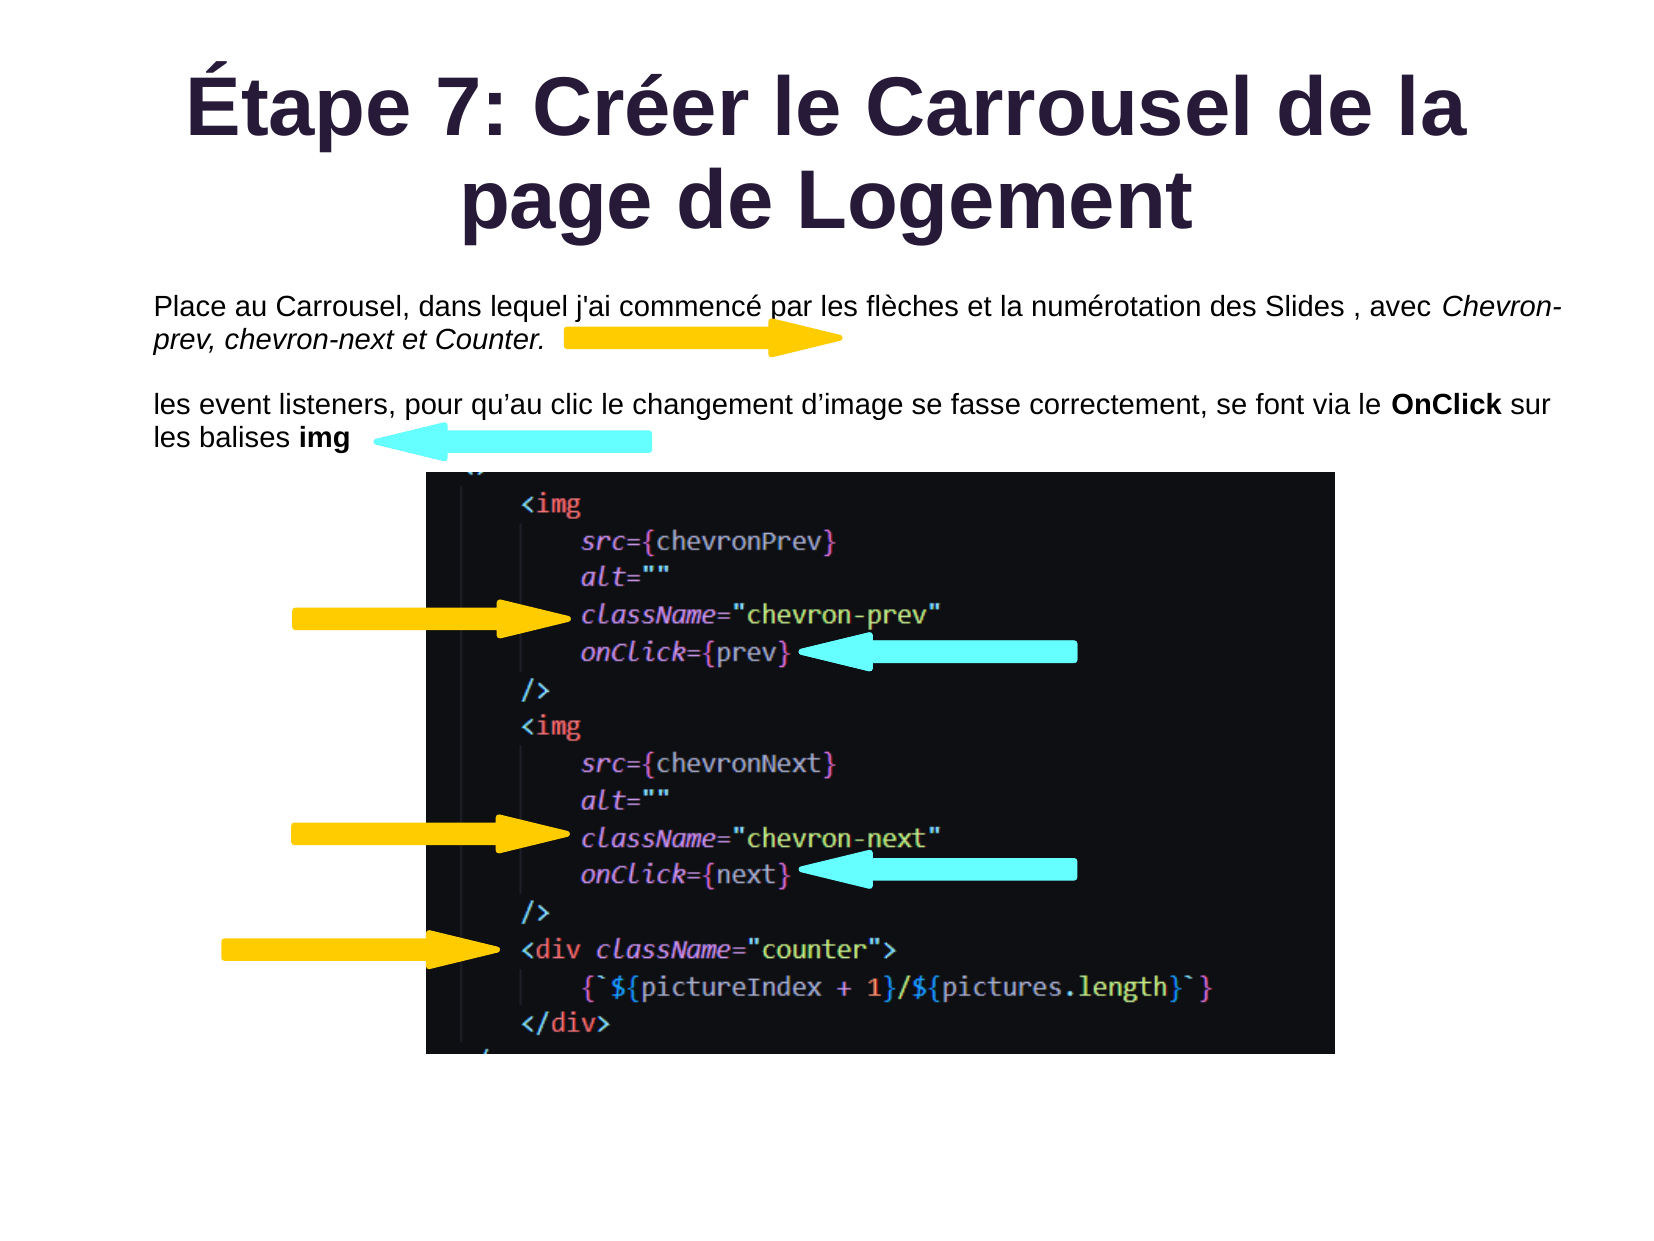

# Étape 7: Créer le Carrousel de la page de Logement
Place au Carrousel, dans lequel j'ai commencé par les flèches et la numérotation des Slides , avec Chevron-prev, chevron-next et Counter.
les event listeners, pour qu’au clic le changement d’image se fasse correctement, se font via le OnClick sur les balises img